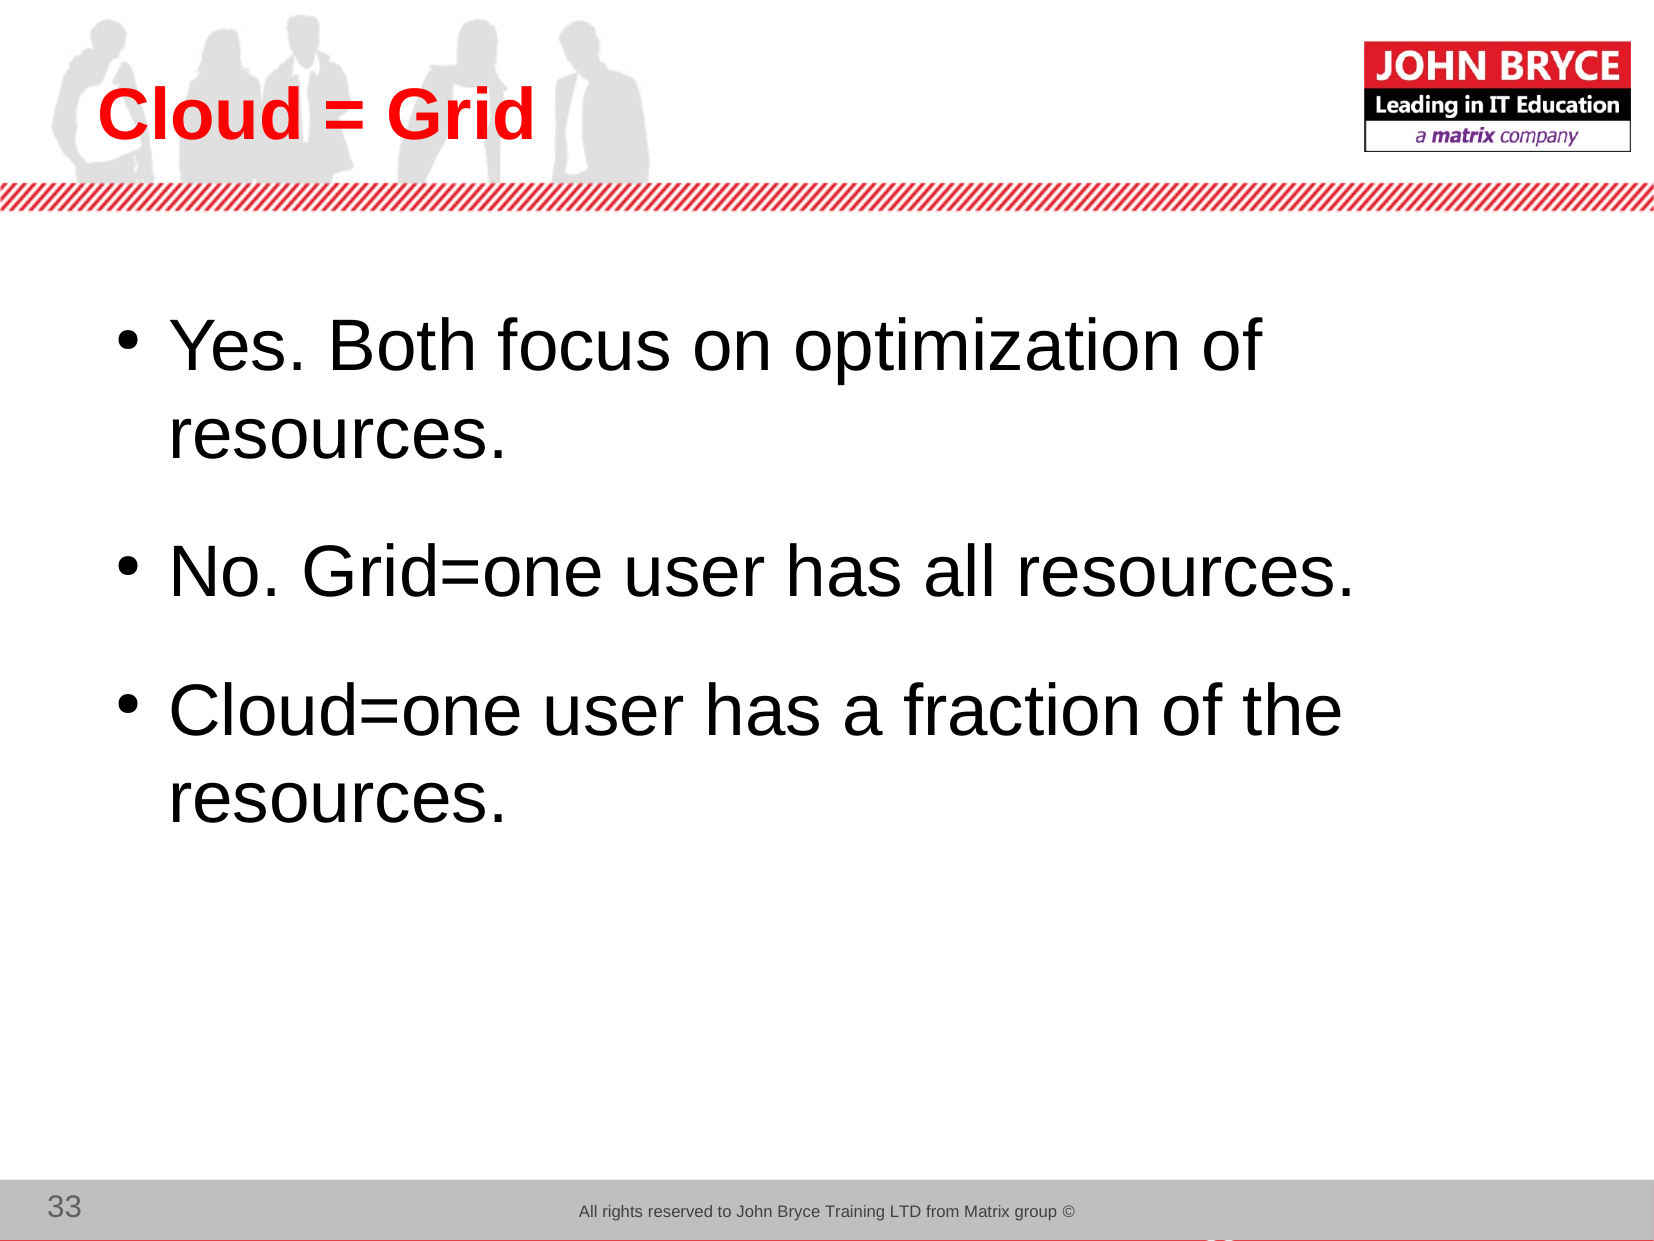

# Cloud = Grid
Yes. Both focus on optimization of resources.
No. Grid=one user has all resources.
Cloud=one user has a fraction of the resources.